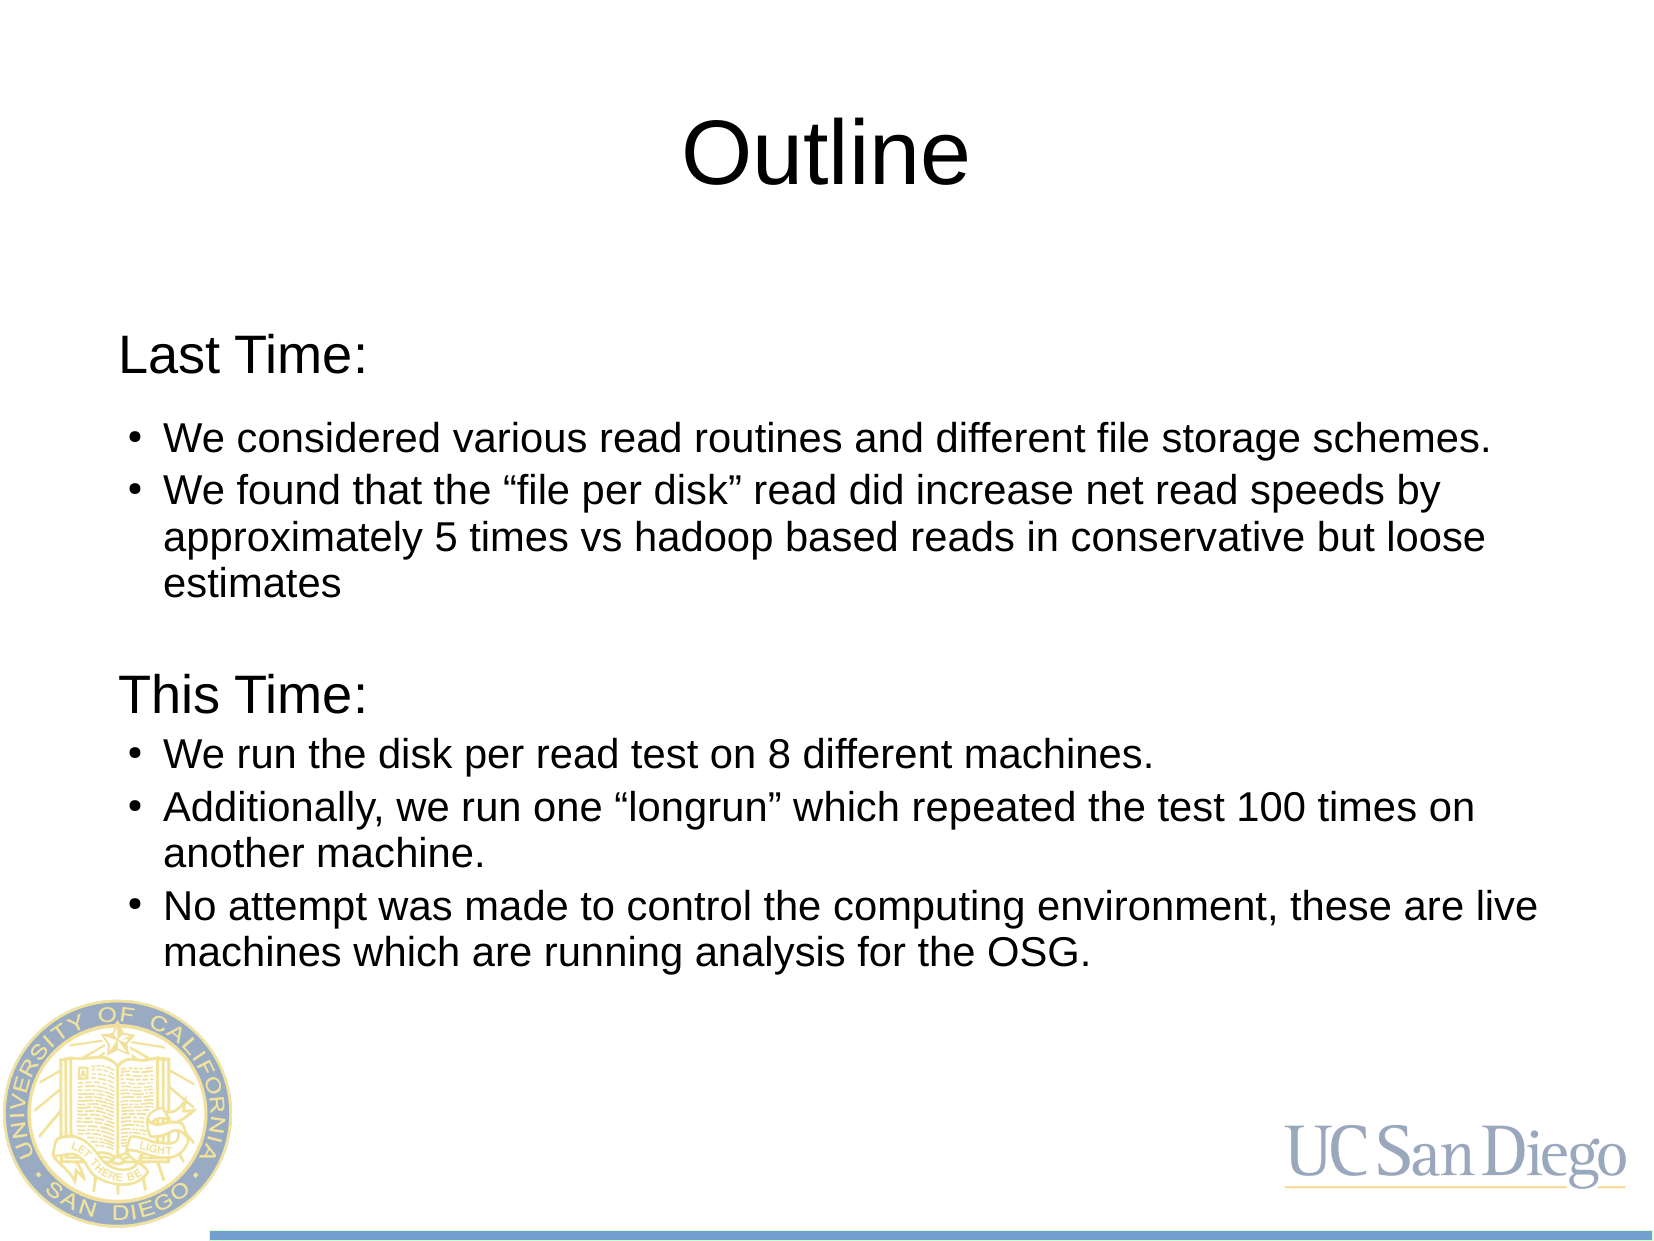

# Outline
Last Time:
We considered various read routines and different file storage schemes.
We found that the “file per disk” read did increase net read speeds by approximately 5 times vs hadoop based reads in conservative but loose estimates
This Time:
We run the disk per read test on 8 different machines.
Additionally, we run one “longrun” which repeated the test 100 times on another machine.
No attempt was made to control the computing environment, these are live machines which are running analysis for the OSG.